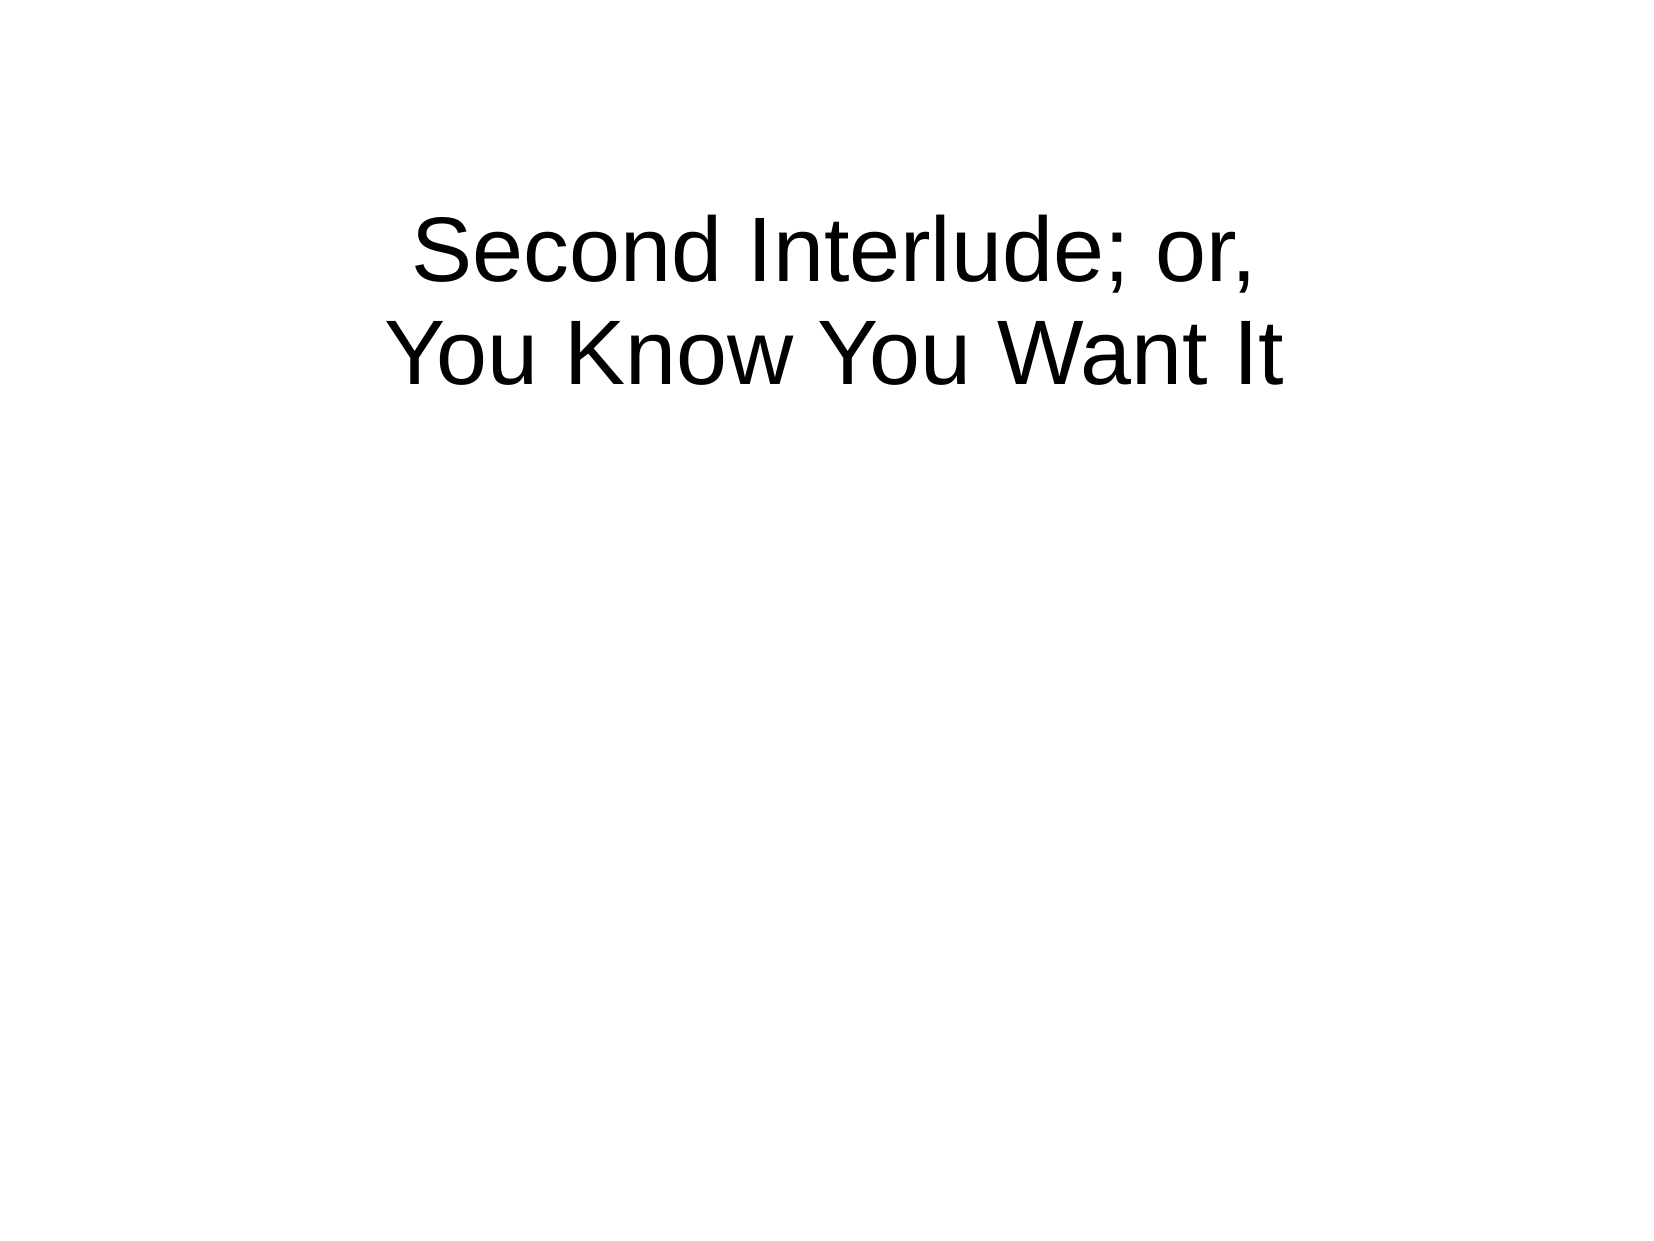

# Second Interlude; or, You Know You Want It